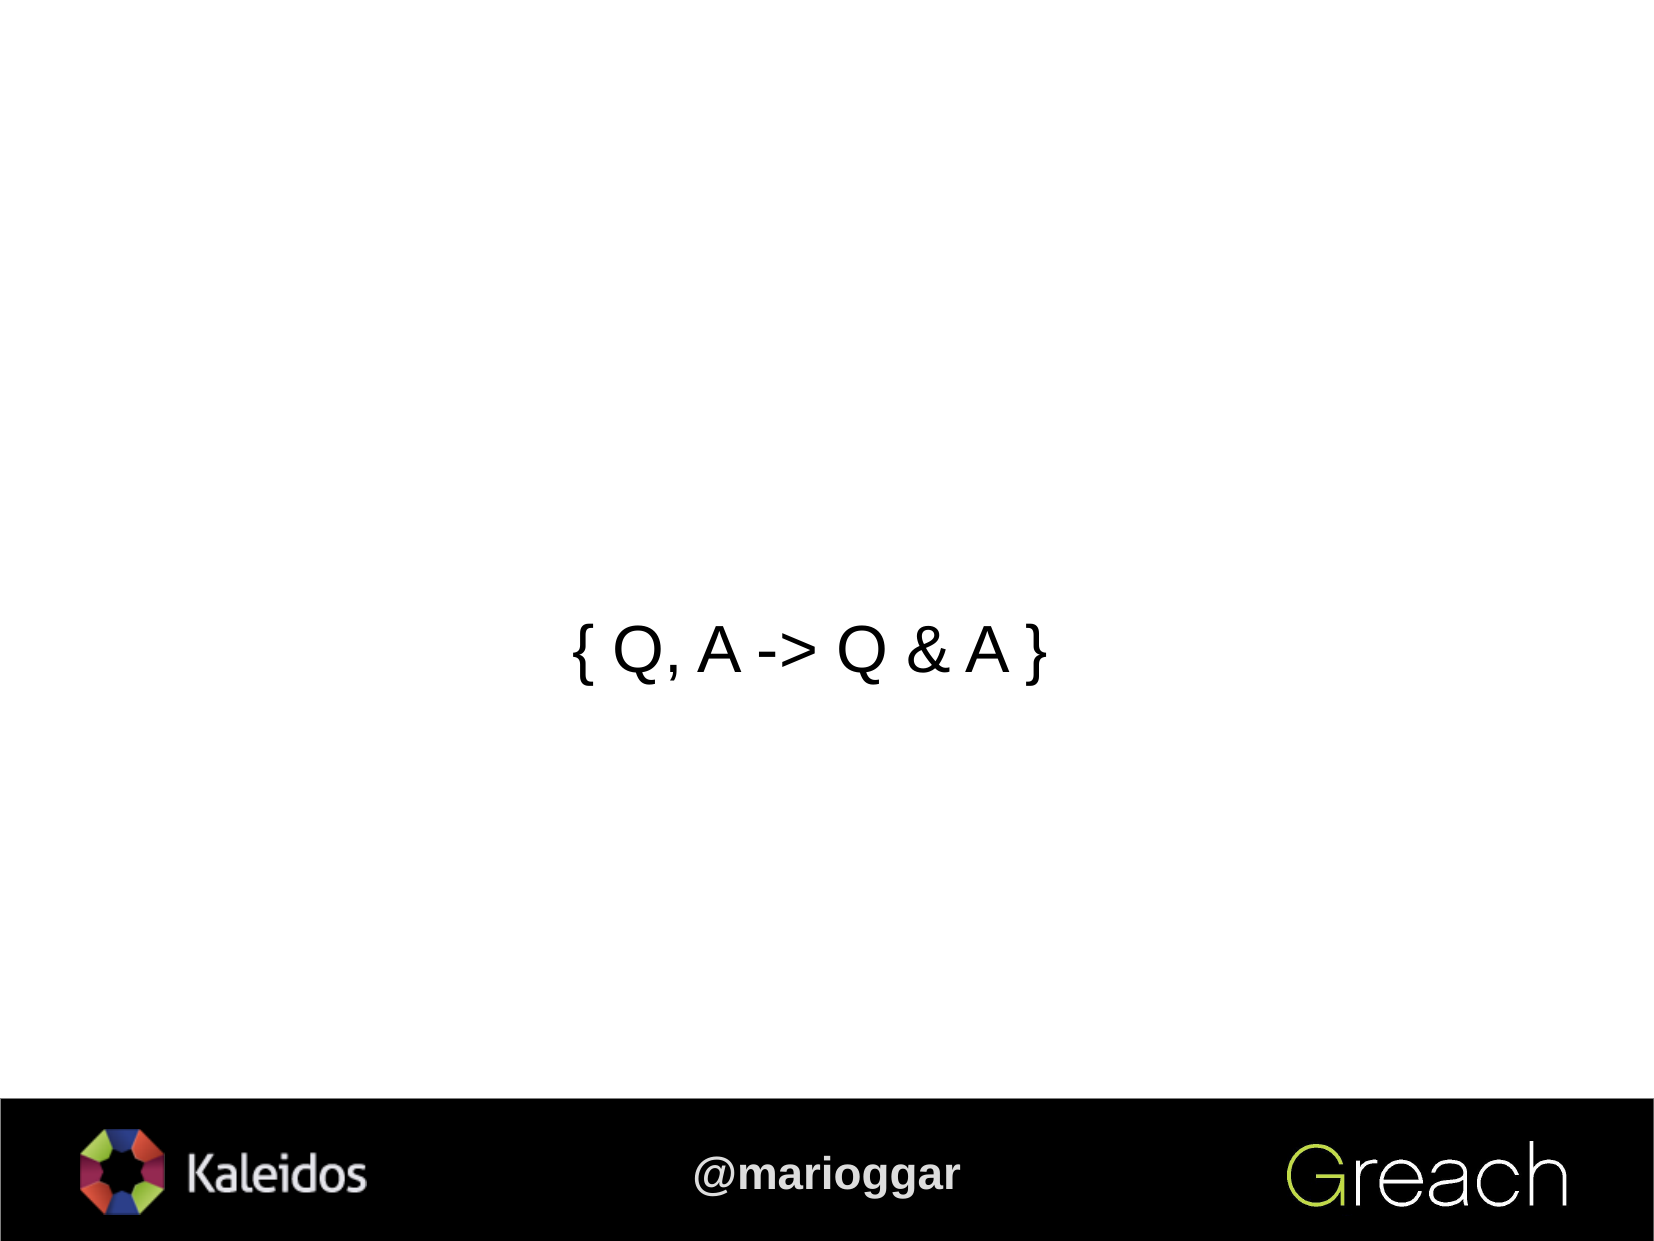

#
{ Q, A -> Q & A }